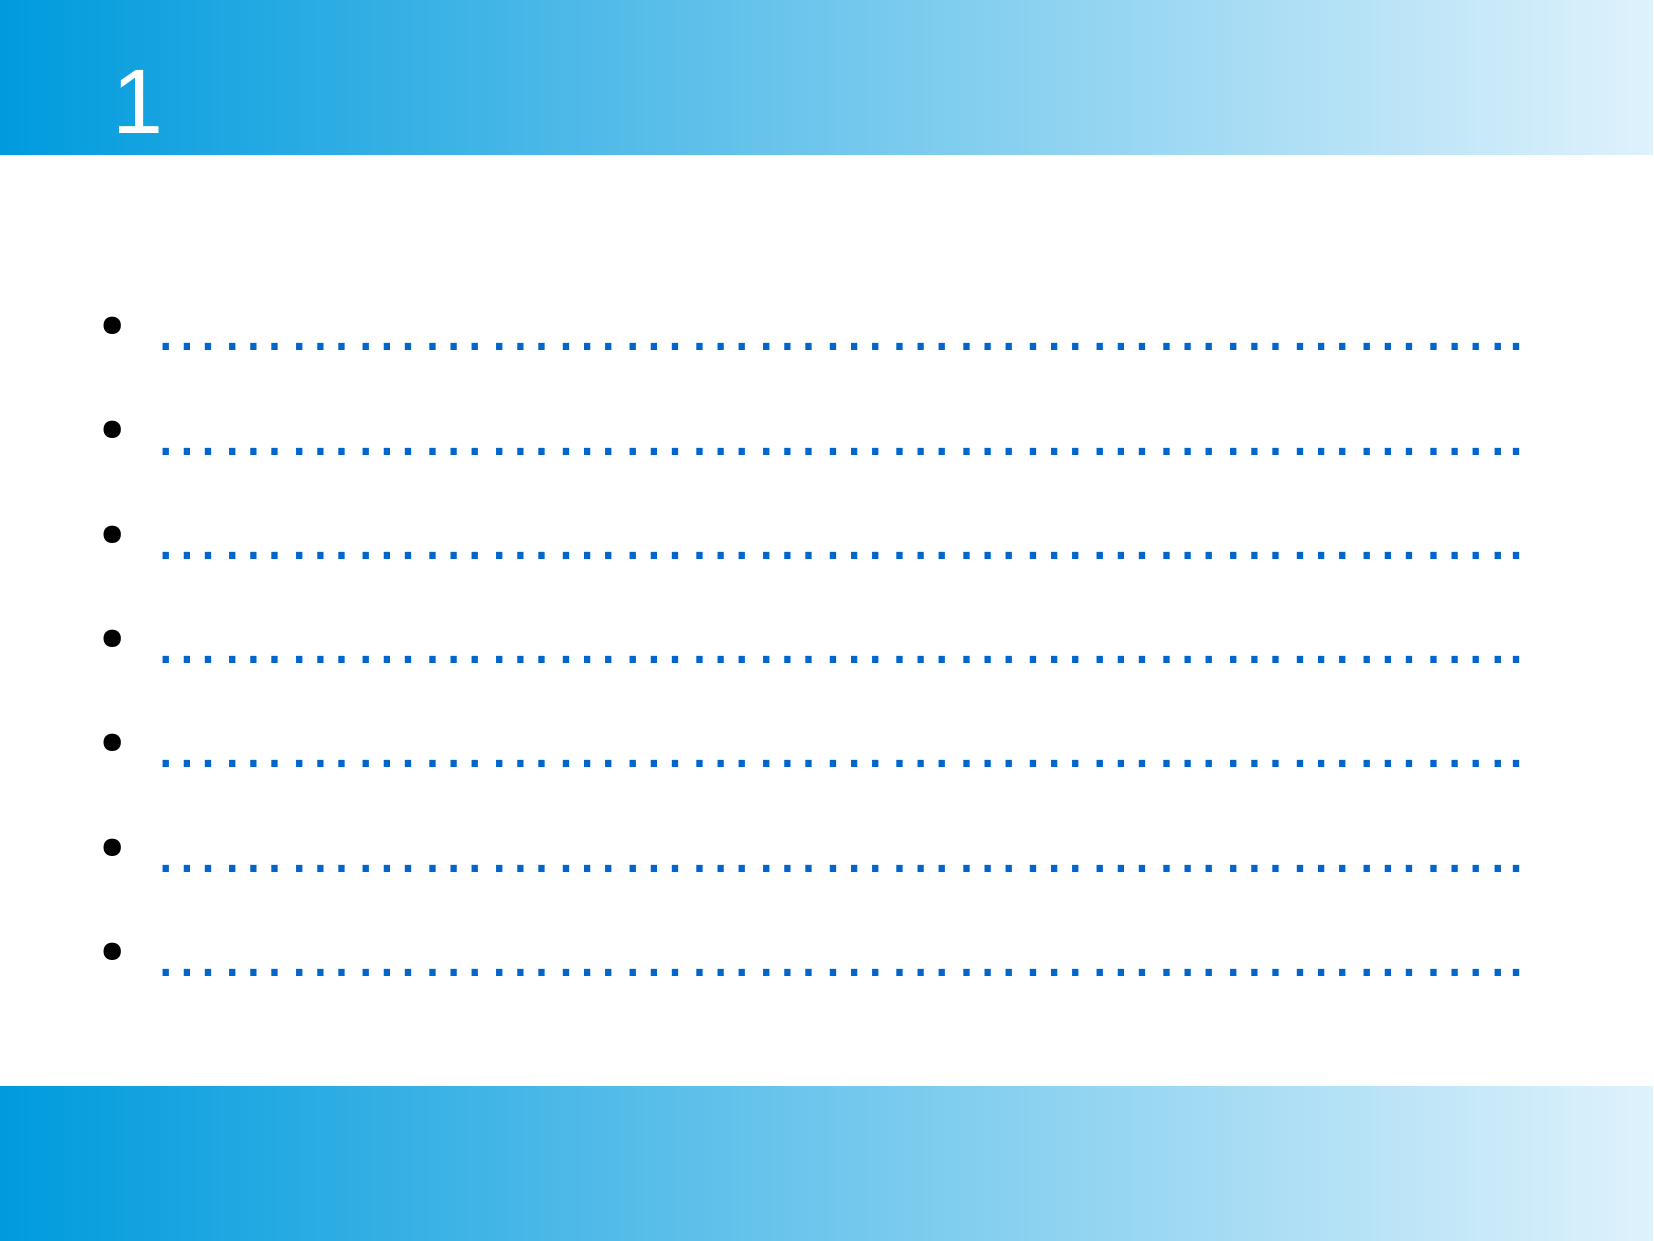

# 1
……………………………………………………..
……………………………………………………..
……………………………………………………..
……………………………………………………..
……………………………………………………..
……………………………………………………..
……………………………………………………..